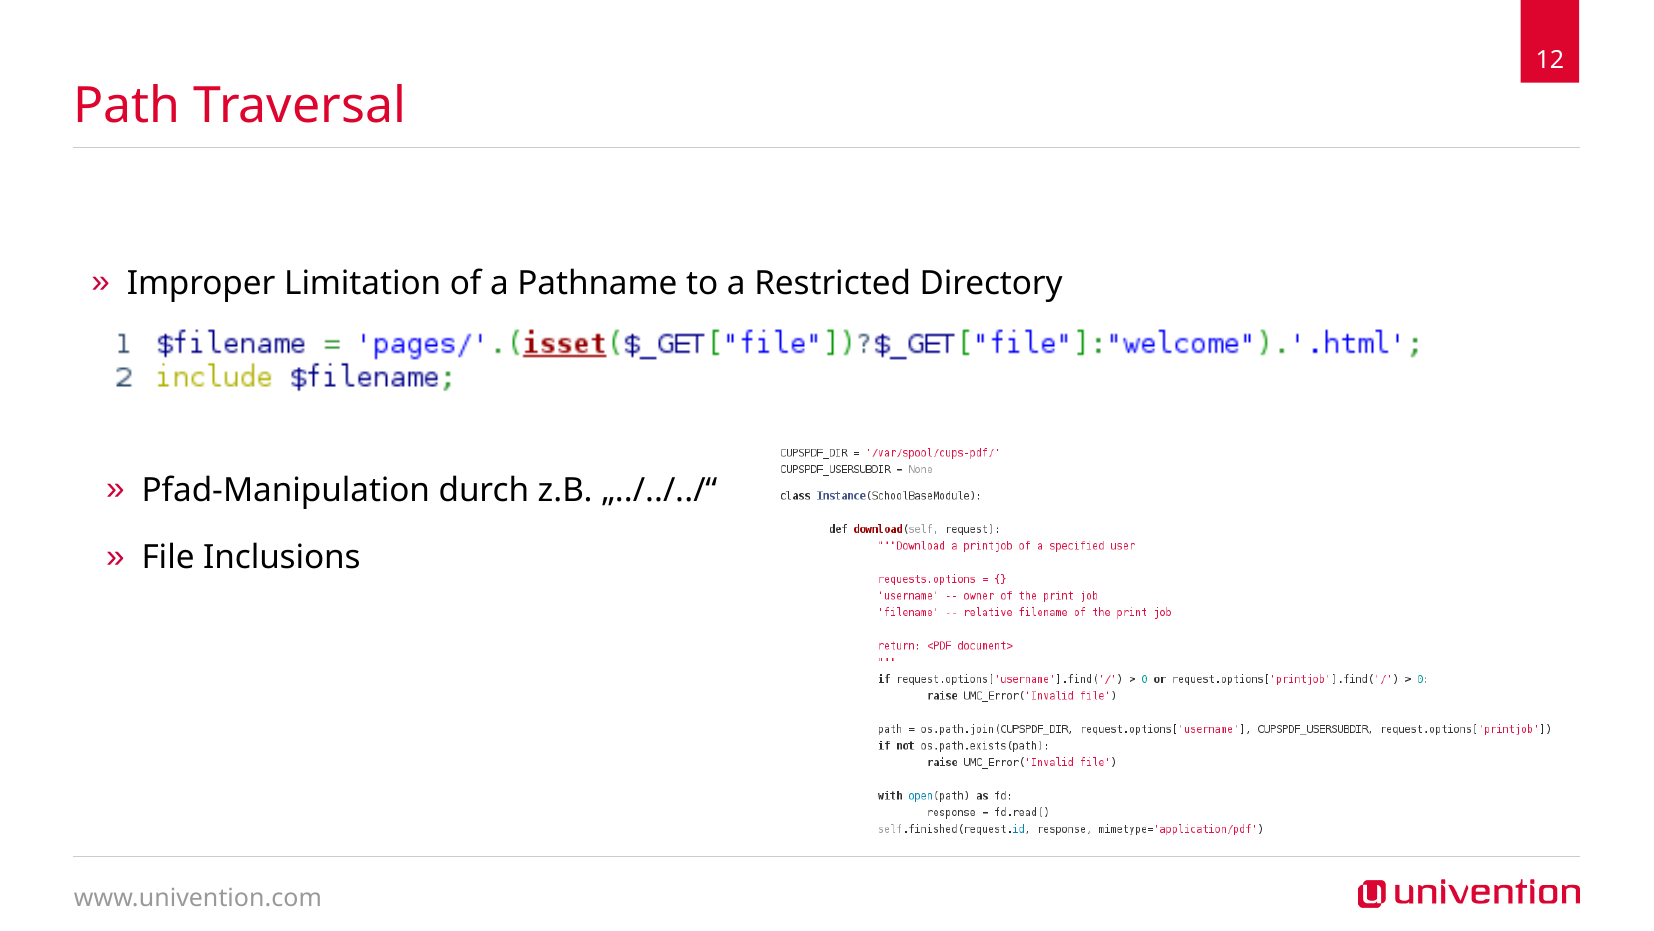

# Path Traversal
Improper Limitation of a Pathname to a Restricted Directory
Pfad-Manipulation durch z.B. „../../../“
File Inclusions